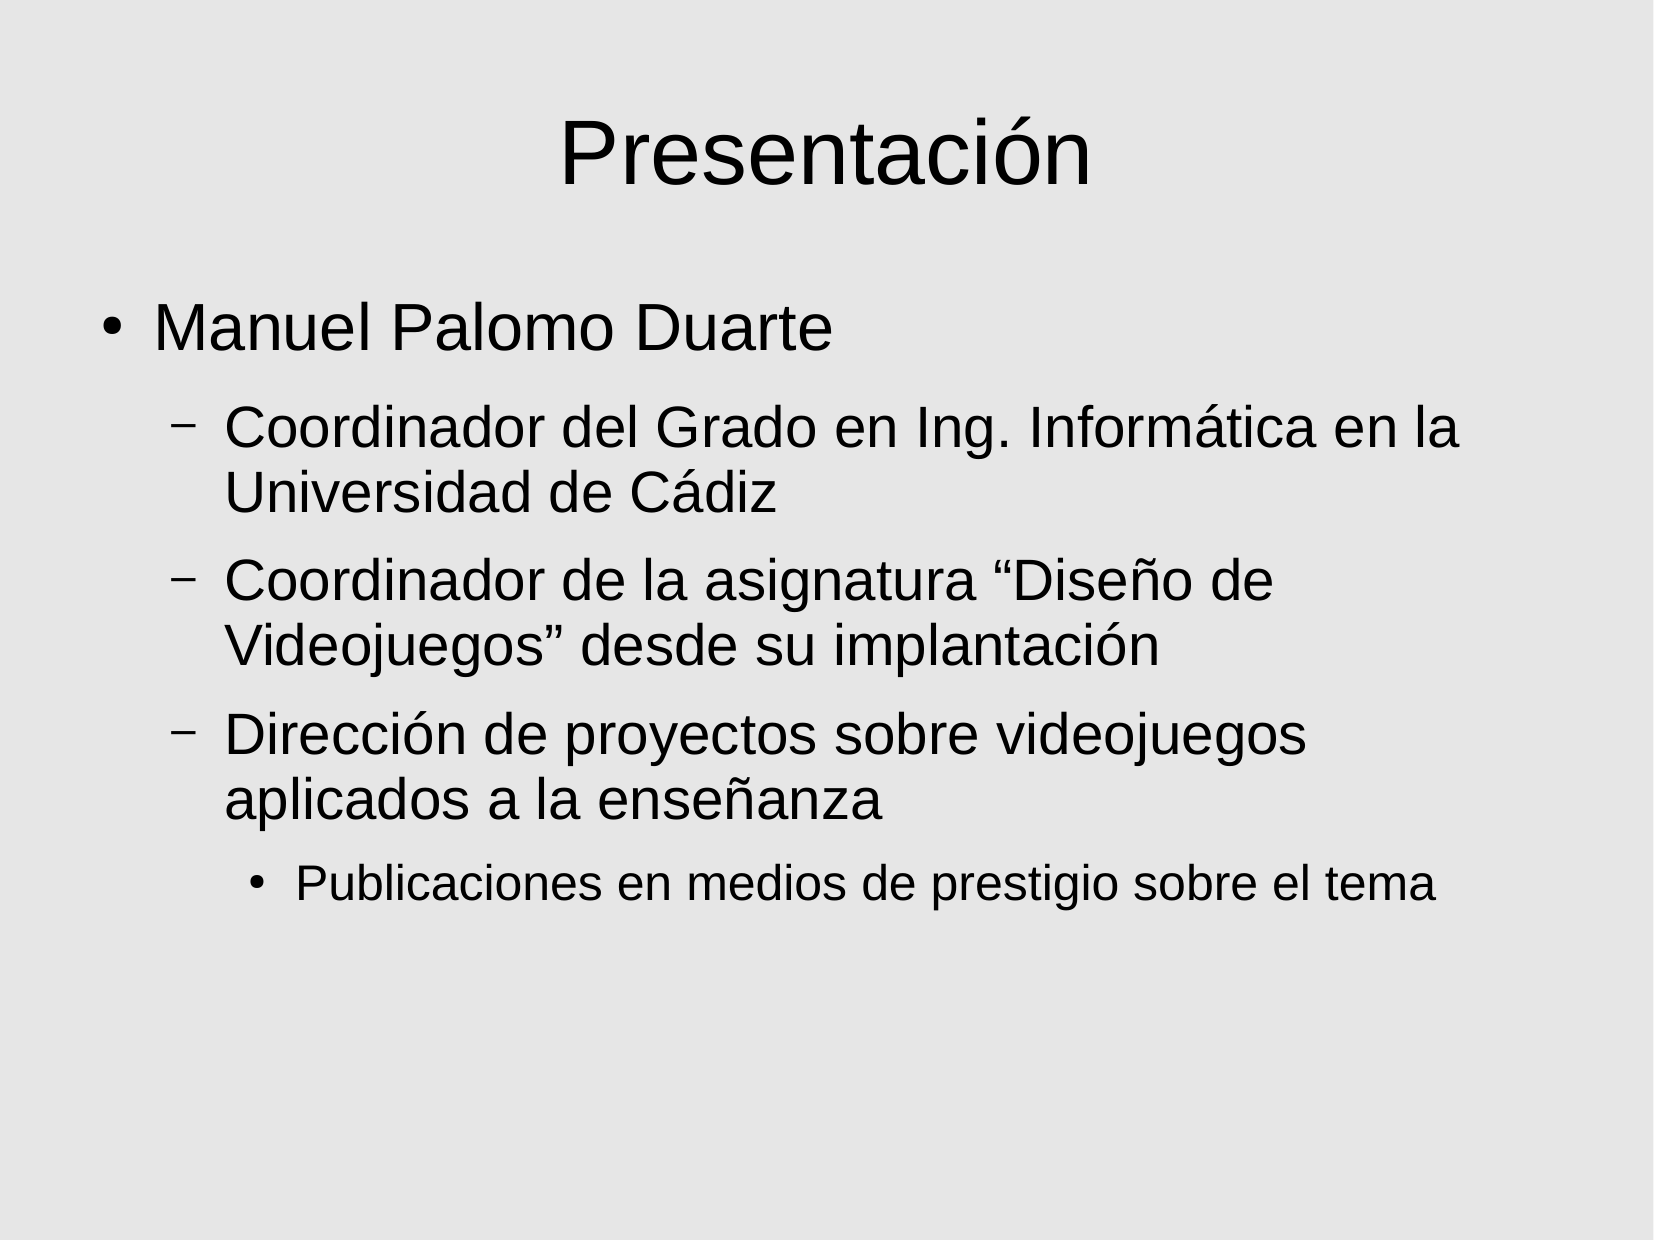

# Presentación
Manuel Palomo Duarte
Coordinador del Grado en Ing. Informática en la Universidad de Cádiz
Coordinador de la asignatura “Diseño de Videojuegos” desde su implantación
Dirección de proyectos sobre videojuegos aplicados a la enseñanza
Publicaciones en medios de prestigio sobre el tema